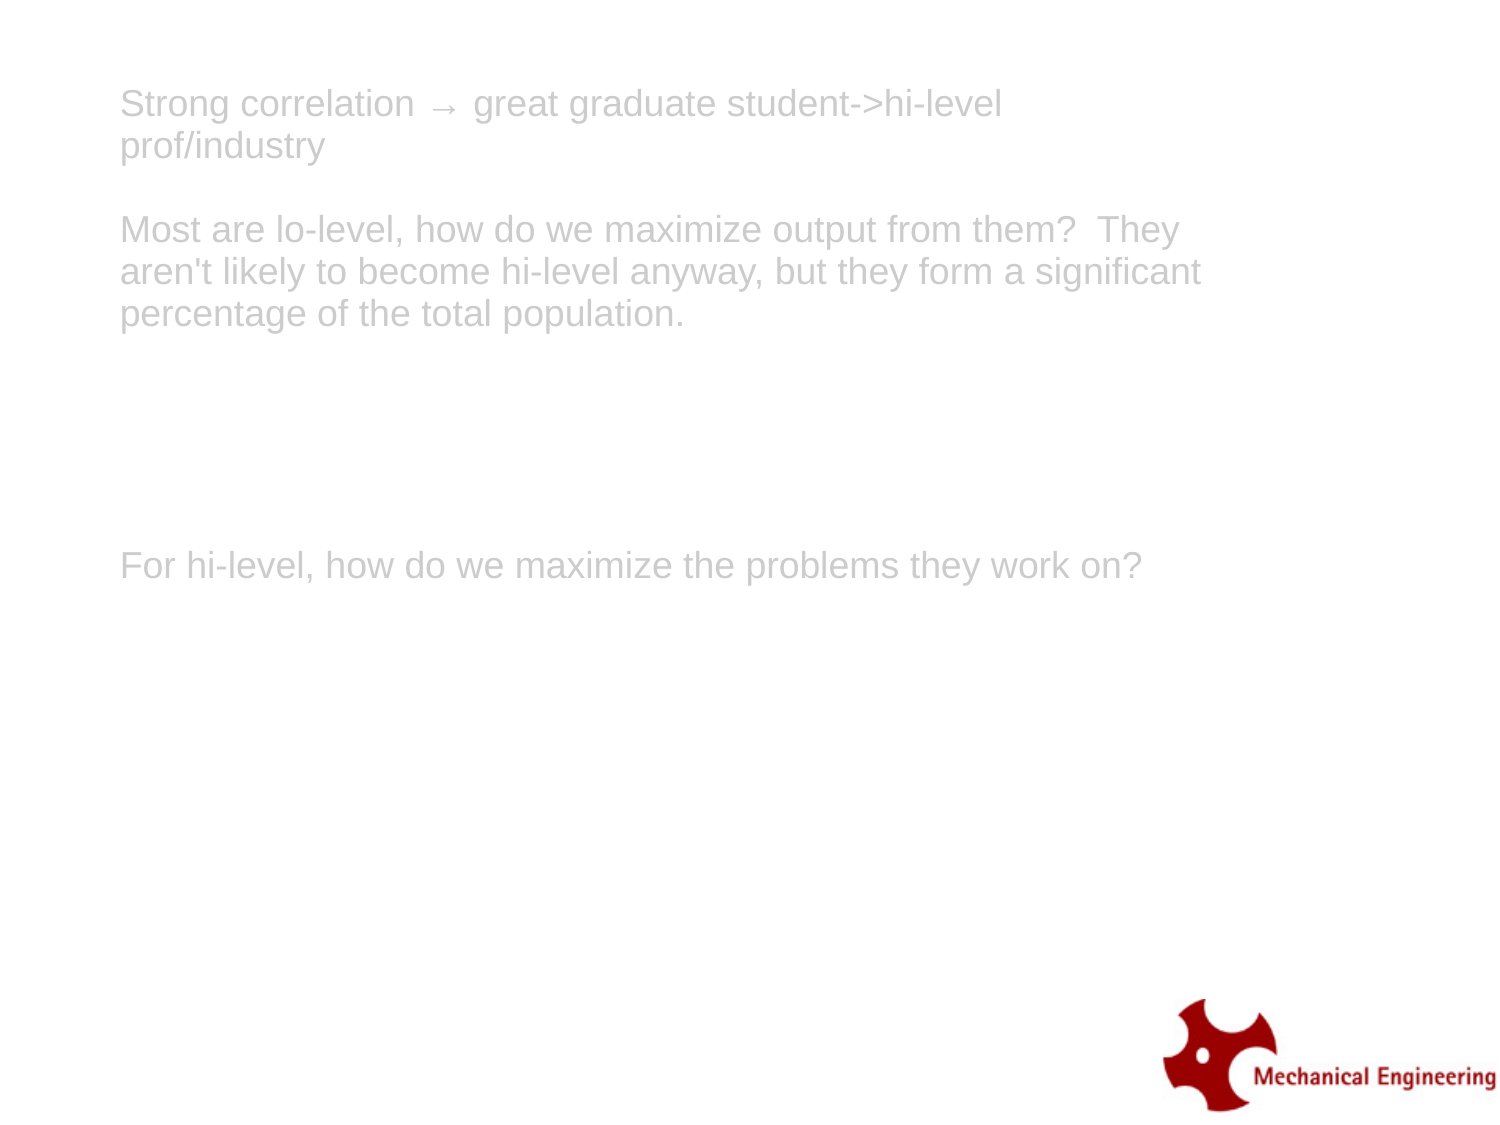

Strong correlation → great graduate student->hi-level prof/industry
Most are lo-level, how do we maximize output from them? They aren't likely to become hi-level anyway, but they form a significant percentage of the total population.
For hi-level, how do we maximize the problems they work on?